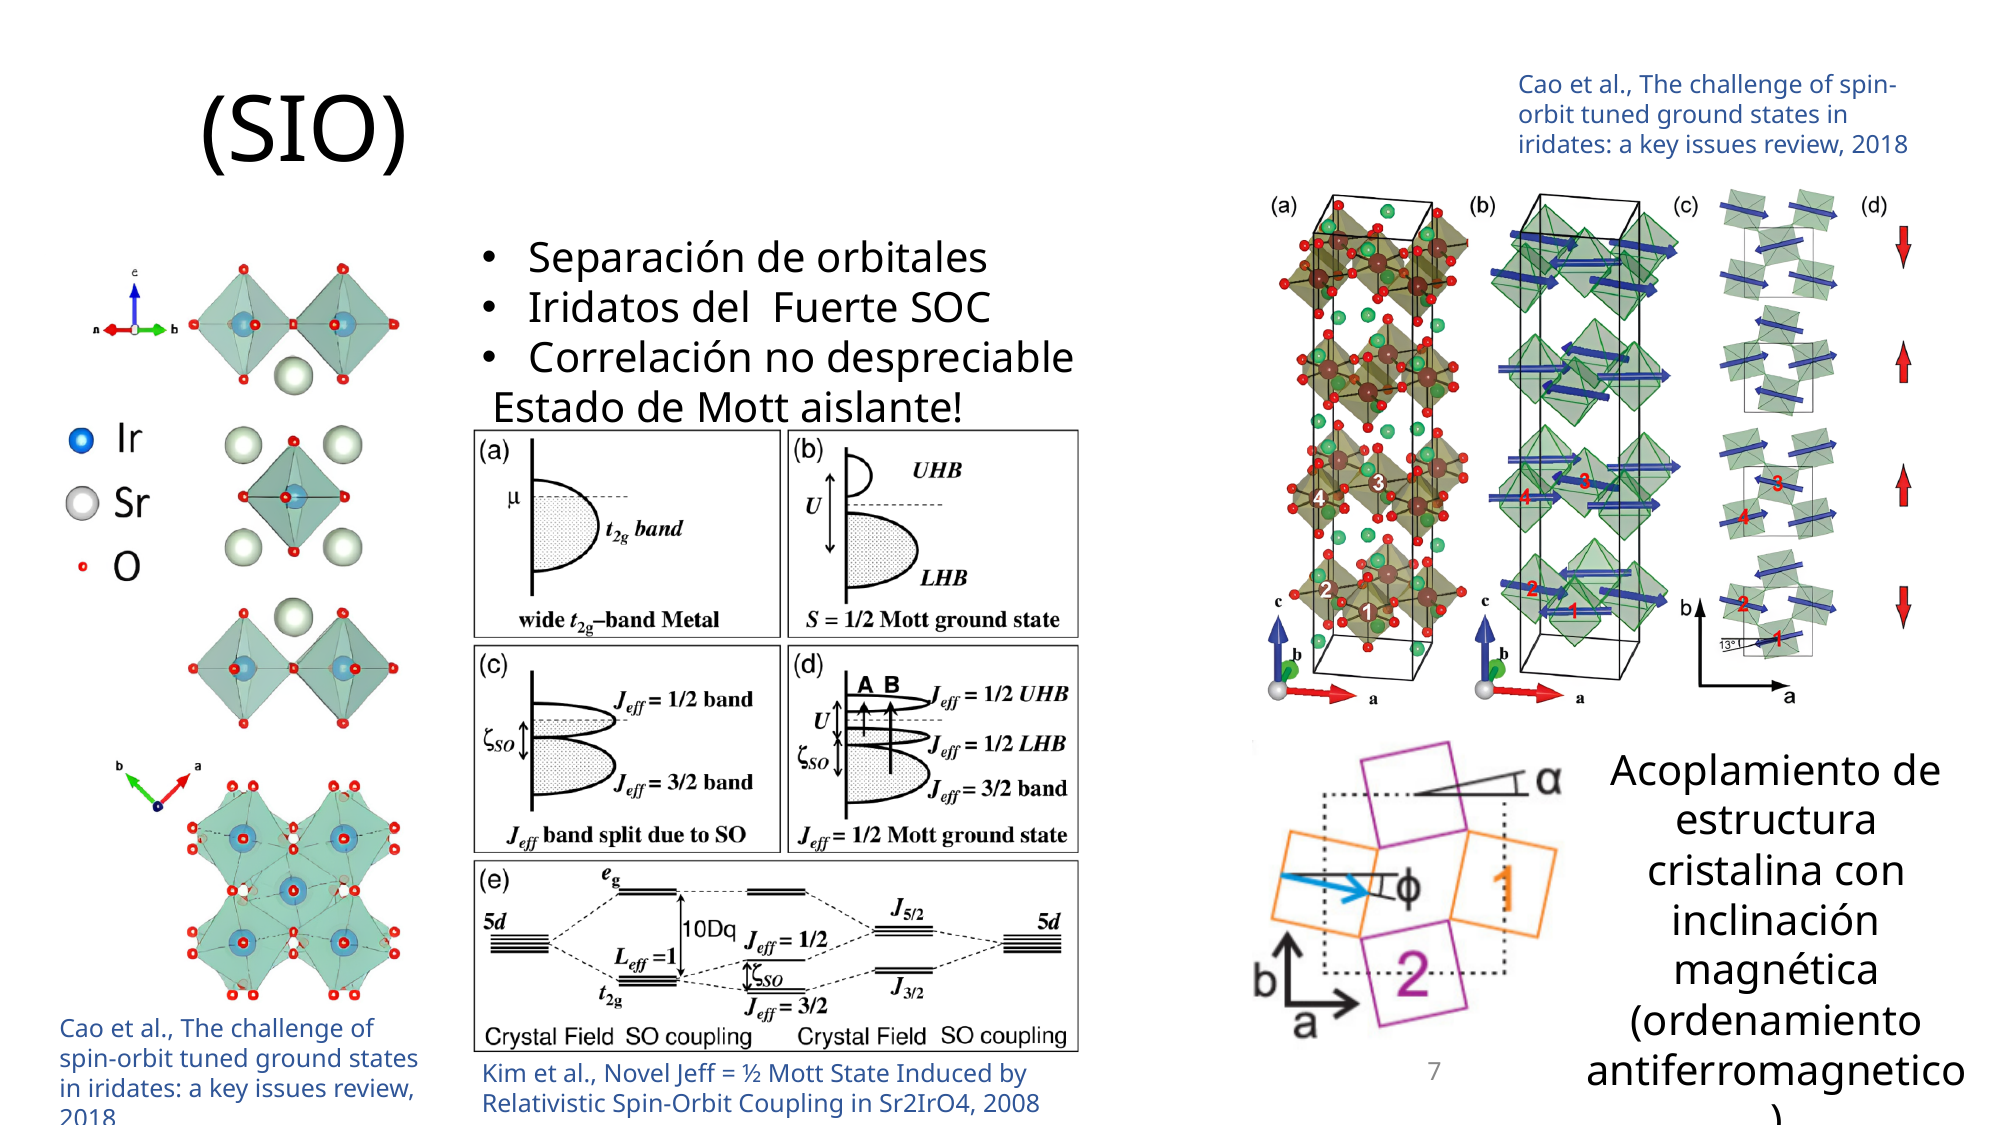

# (SIO)
Cao et al., The challenge of spin-orbit tuned ground states in iridates: a key issues review, 2018
Separación de orbitales
Iridatos del Fuerte SOC
Correlación no despreciable
 Estado de Mott aislante!
Acoplamiento de estructura cristalina con inclinación magnética (ordenamiento antiferromagnetico)
Cao et al., The challenge of spin-orbit tuned ground states in iridates: a key issues review, 2018
7
Kim et al., Novel Jeff = ½ Mott State Induced by Relativistic Spin-Orbit Coupling in Sr2IrO4, 2008